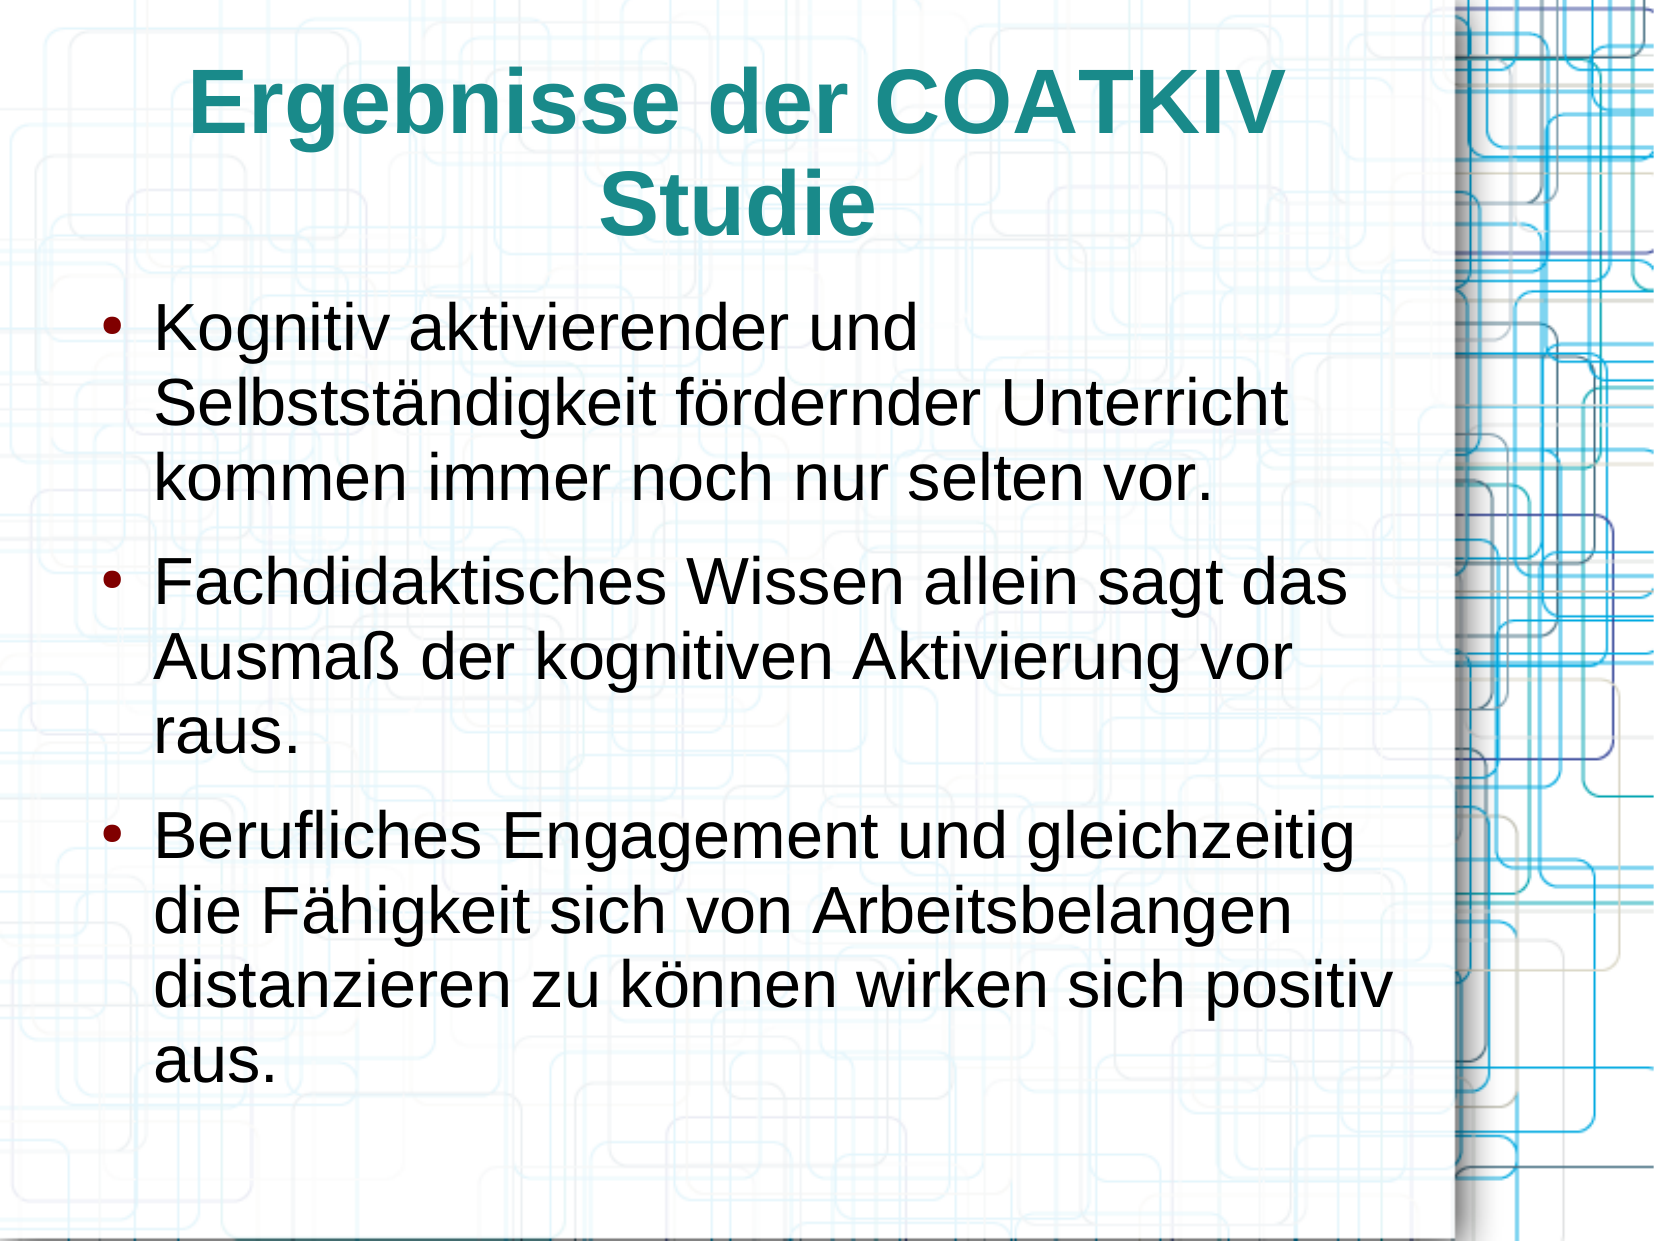

#
Ergebnisse der COATKIV Studie
Kognitiv aktivierender und Selbstständigkeit fördernder Unterricht kommen immer noch nur selten vor.
Fachdidaktisches Wissen allein sagt das Ausmaß der kognitiven Aktivierung vor raus.
Berufliches Engagement und gleichzeitig die Fähigkeit sich von Arbeitsbelangen distanzieren zu können wirken sich positiv aus.